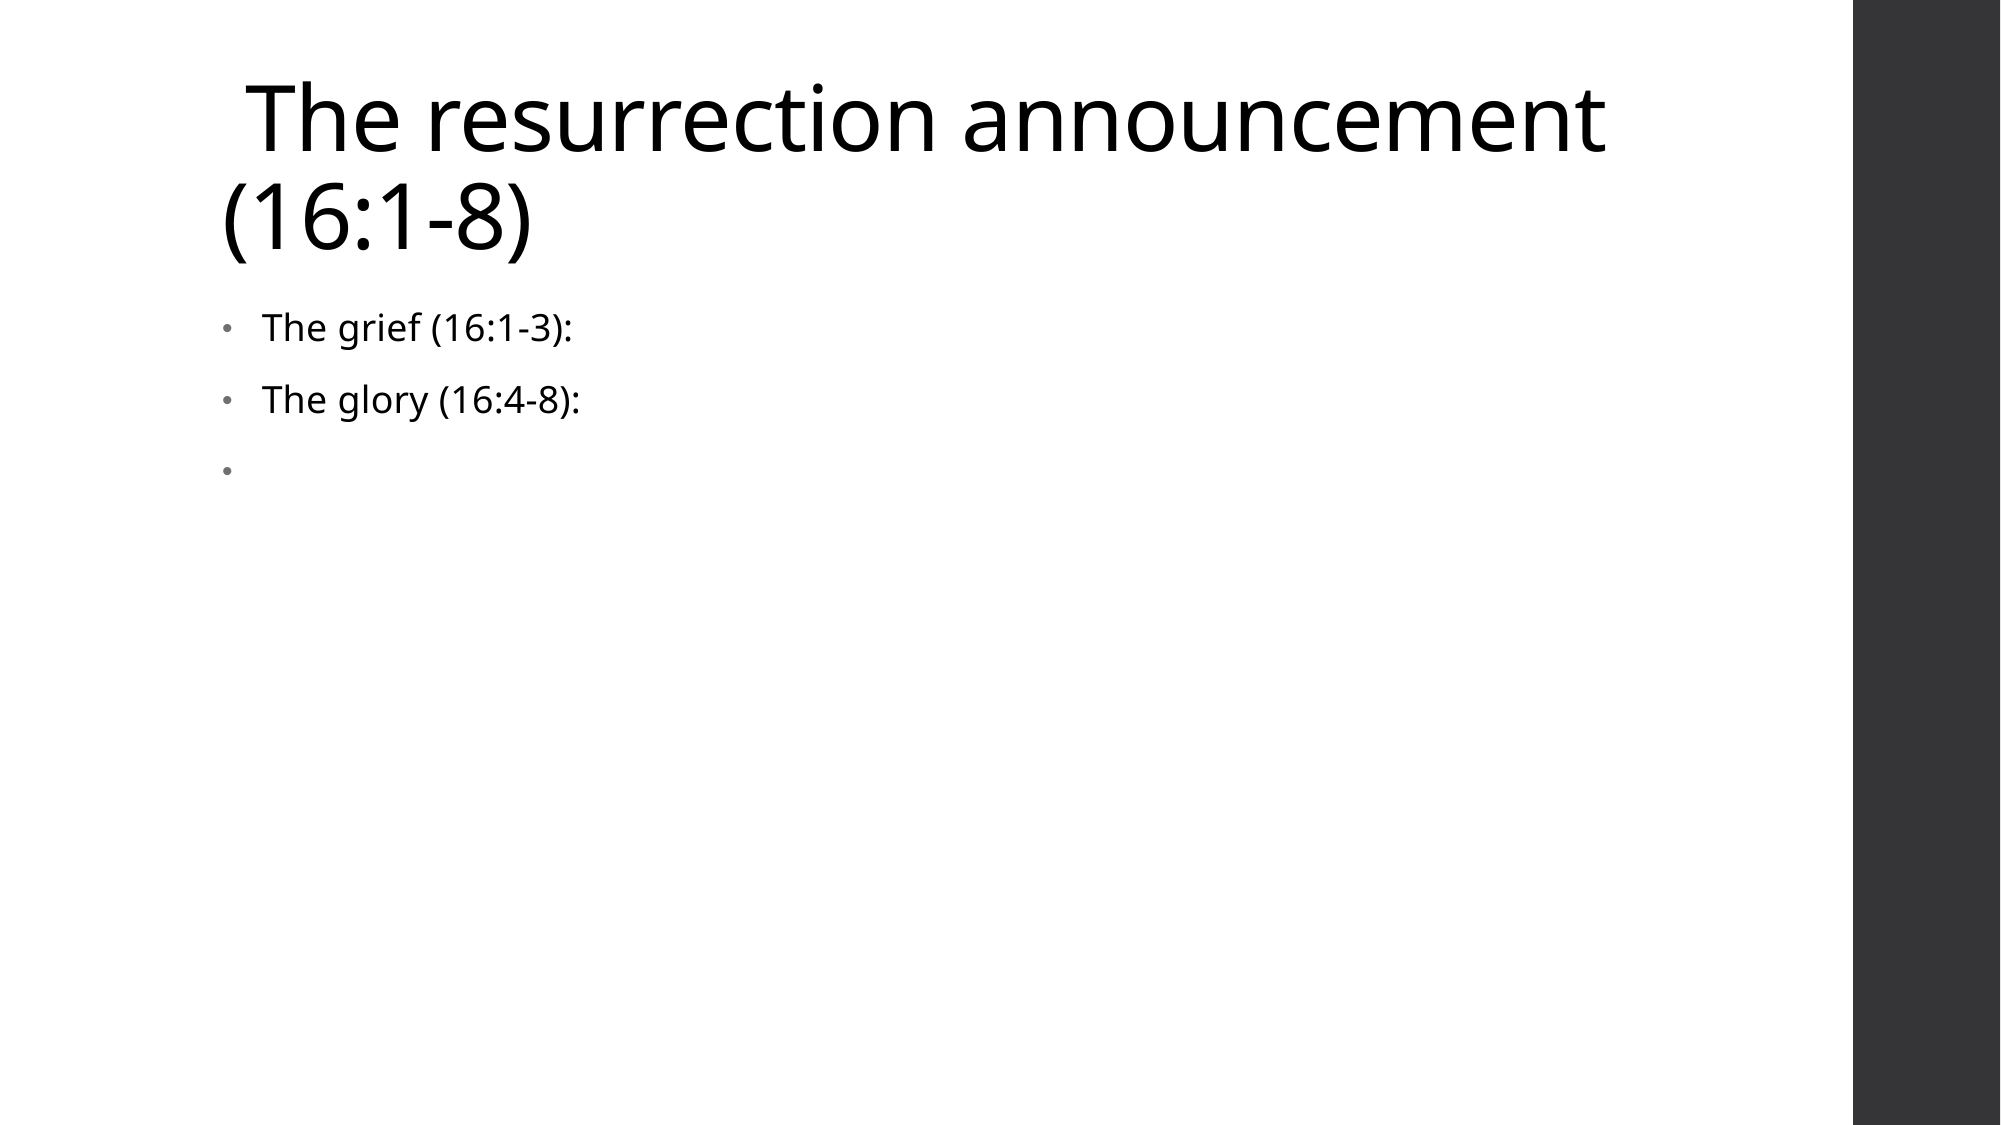

# The resurrection announcement (16:1-8)
 The grief (16:1-3):
 The glory (16:4-8):